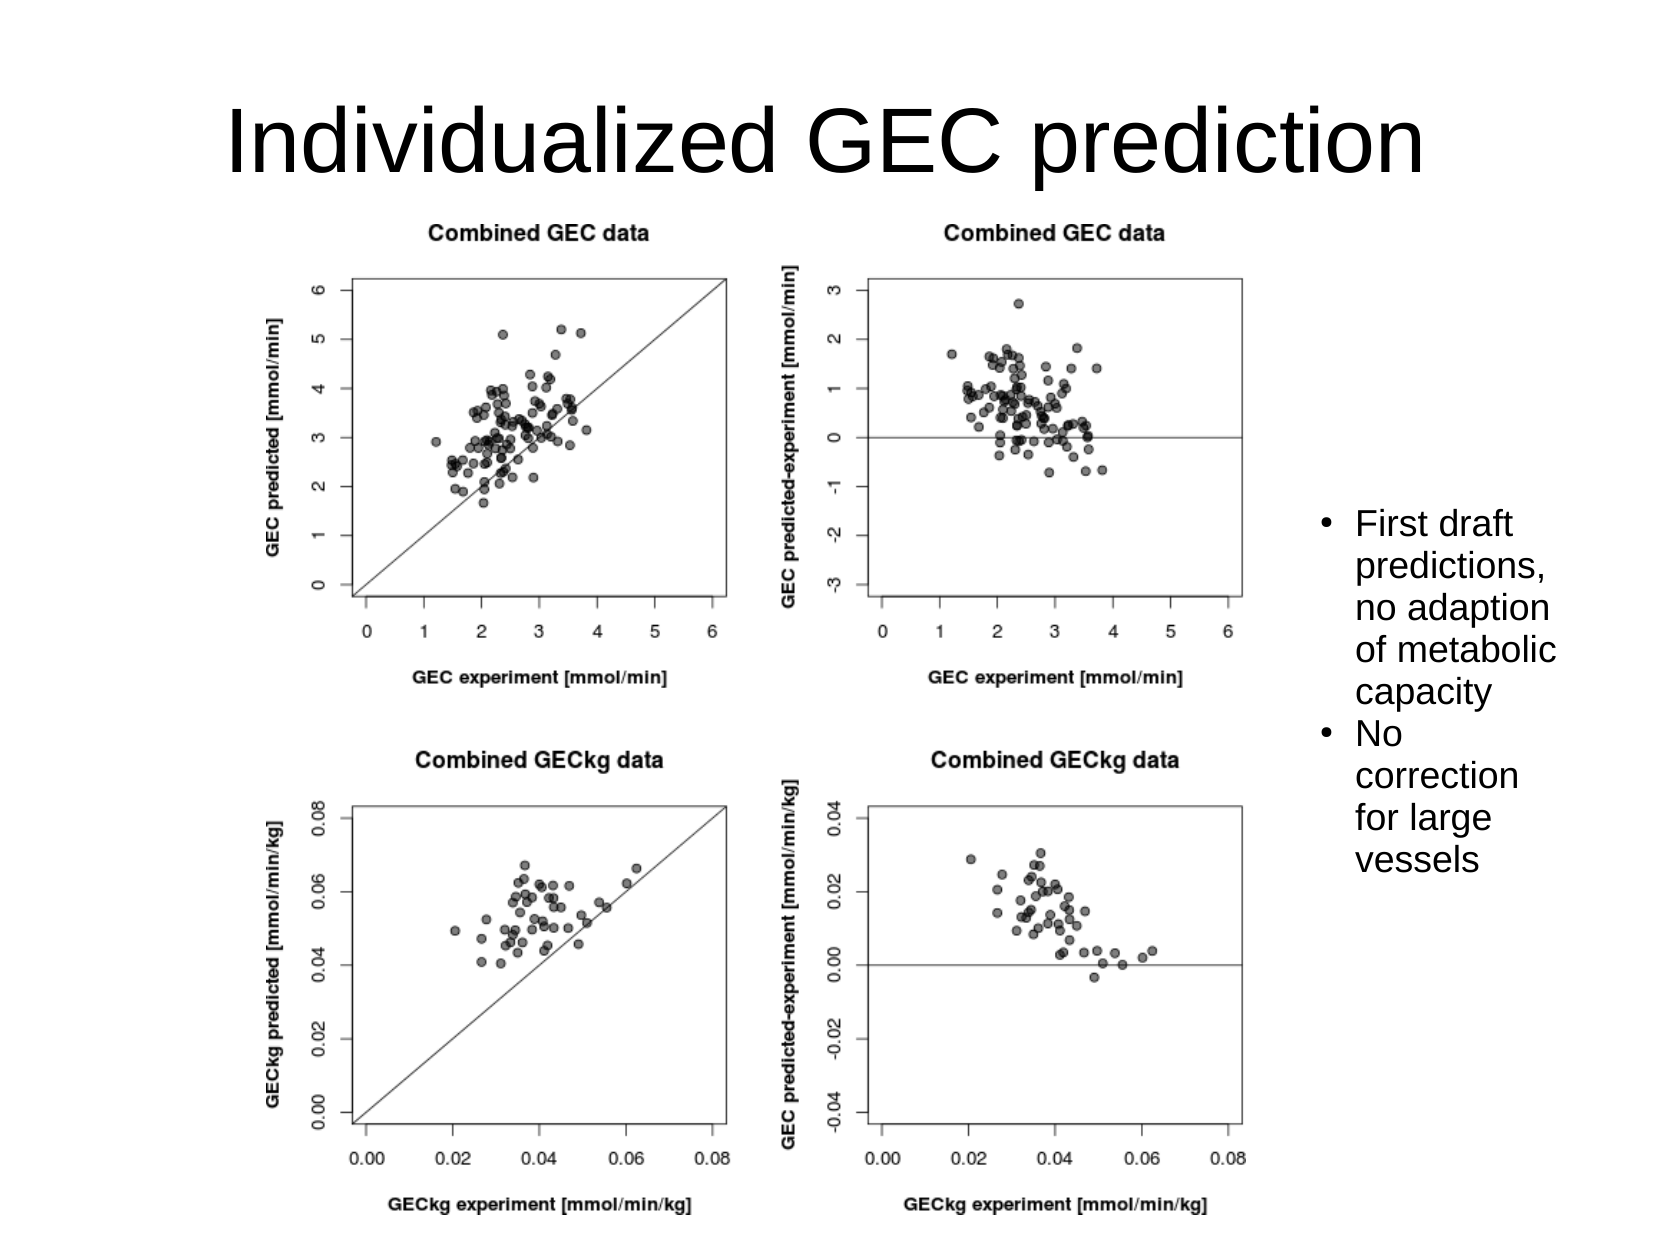

# Individualized GEC prediction
First draft predictions, no adaption of metabolic capacity
No correction for large vessels